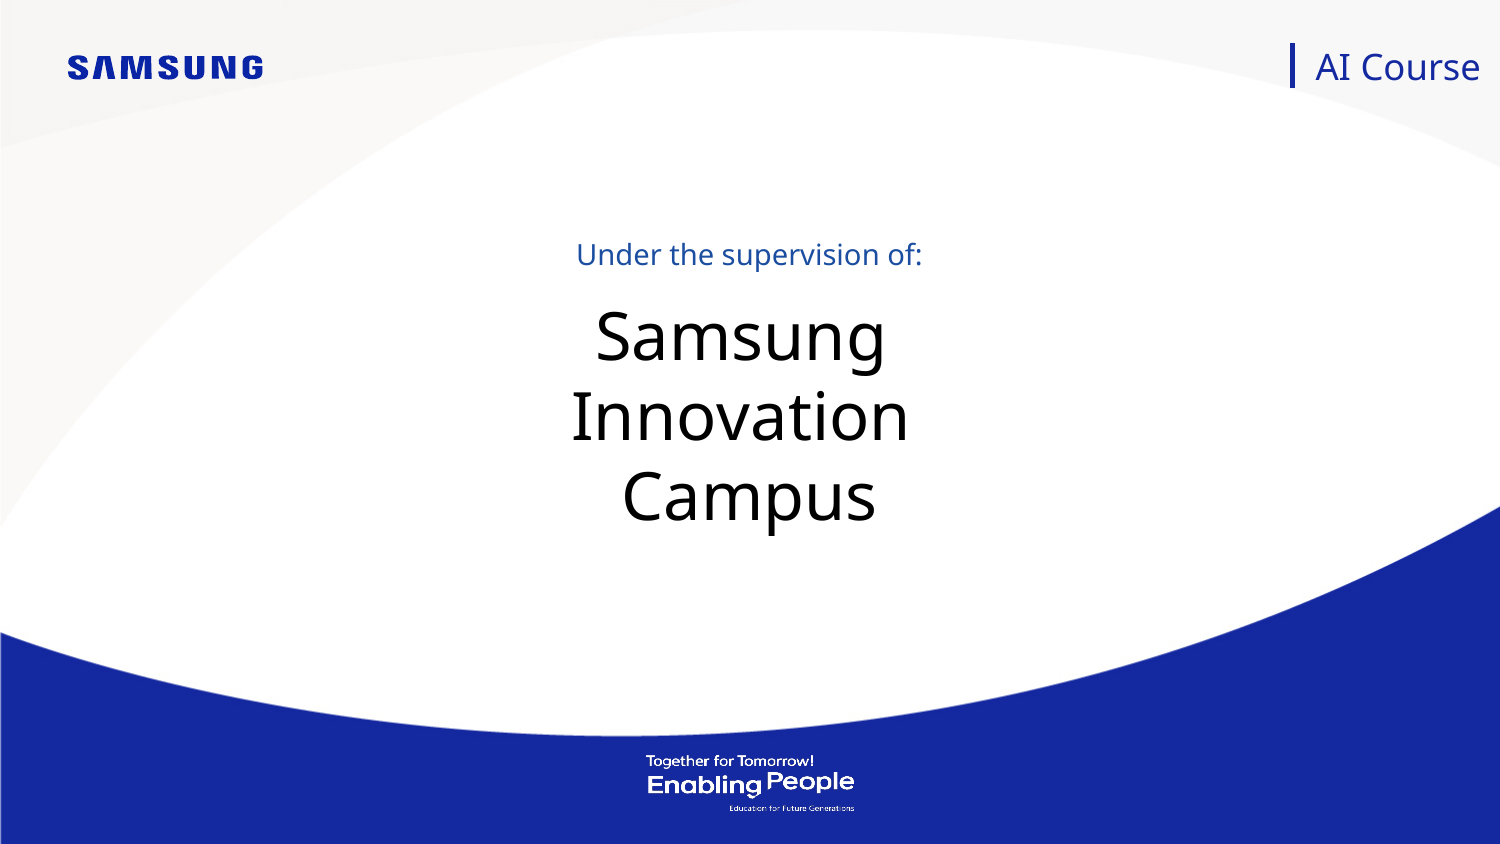

AI Course
Under the supervision of:
Samsung
Innovation
Campus